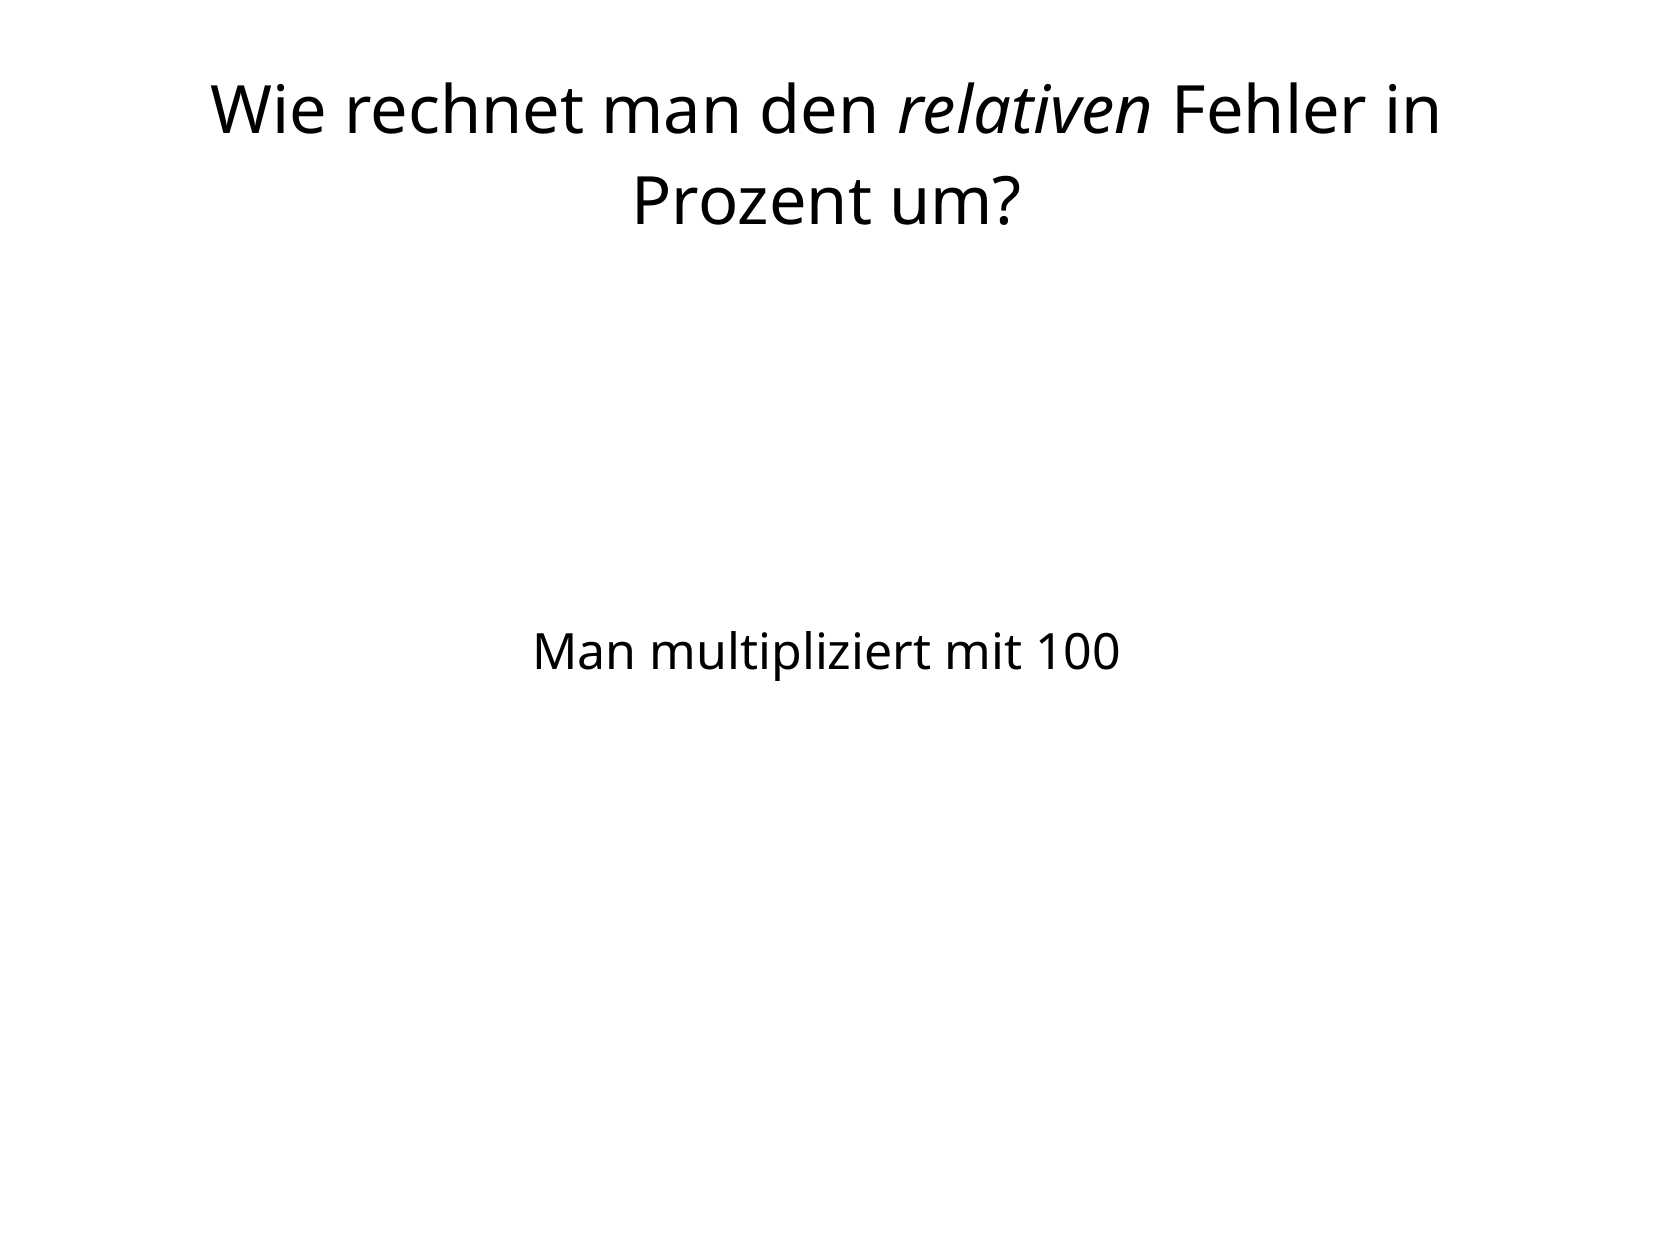

# Wie rechnet man den relativen Fehler in Prozent um?
Man multipliziert mit 100